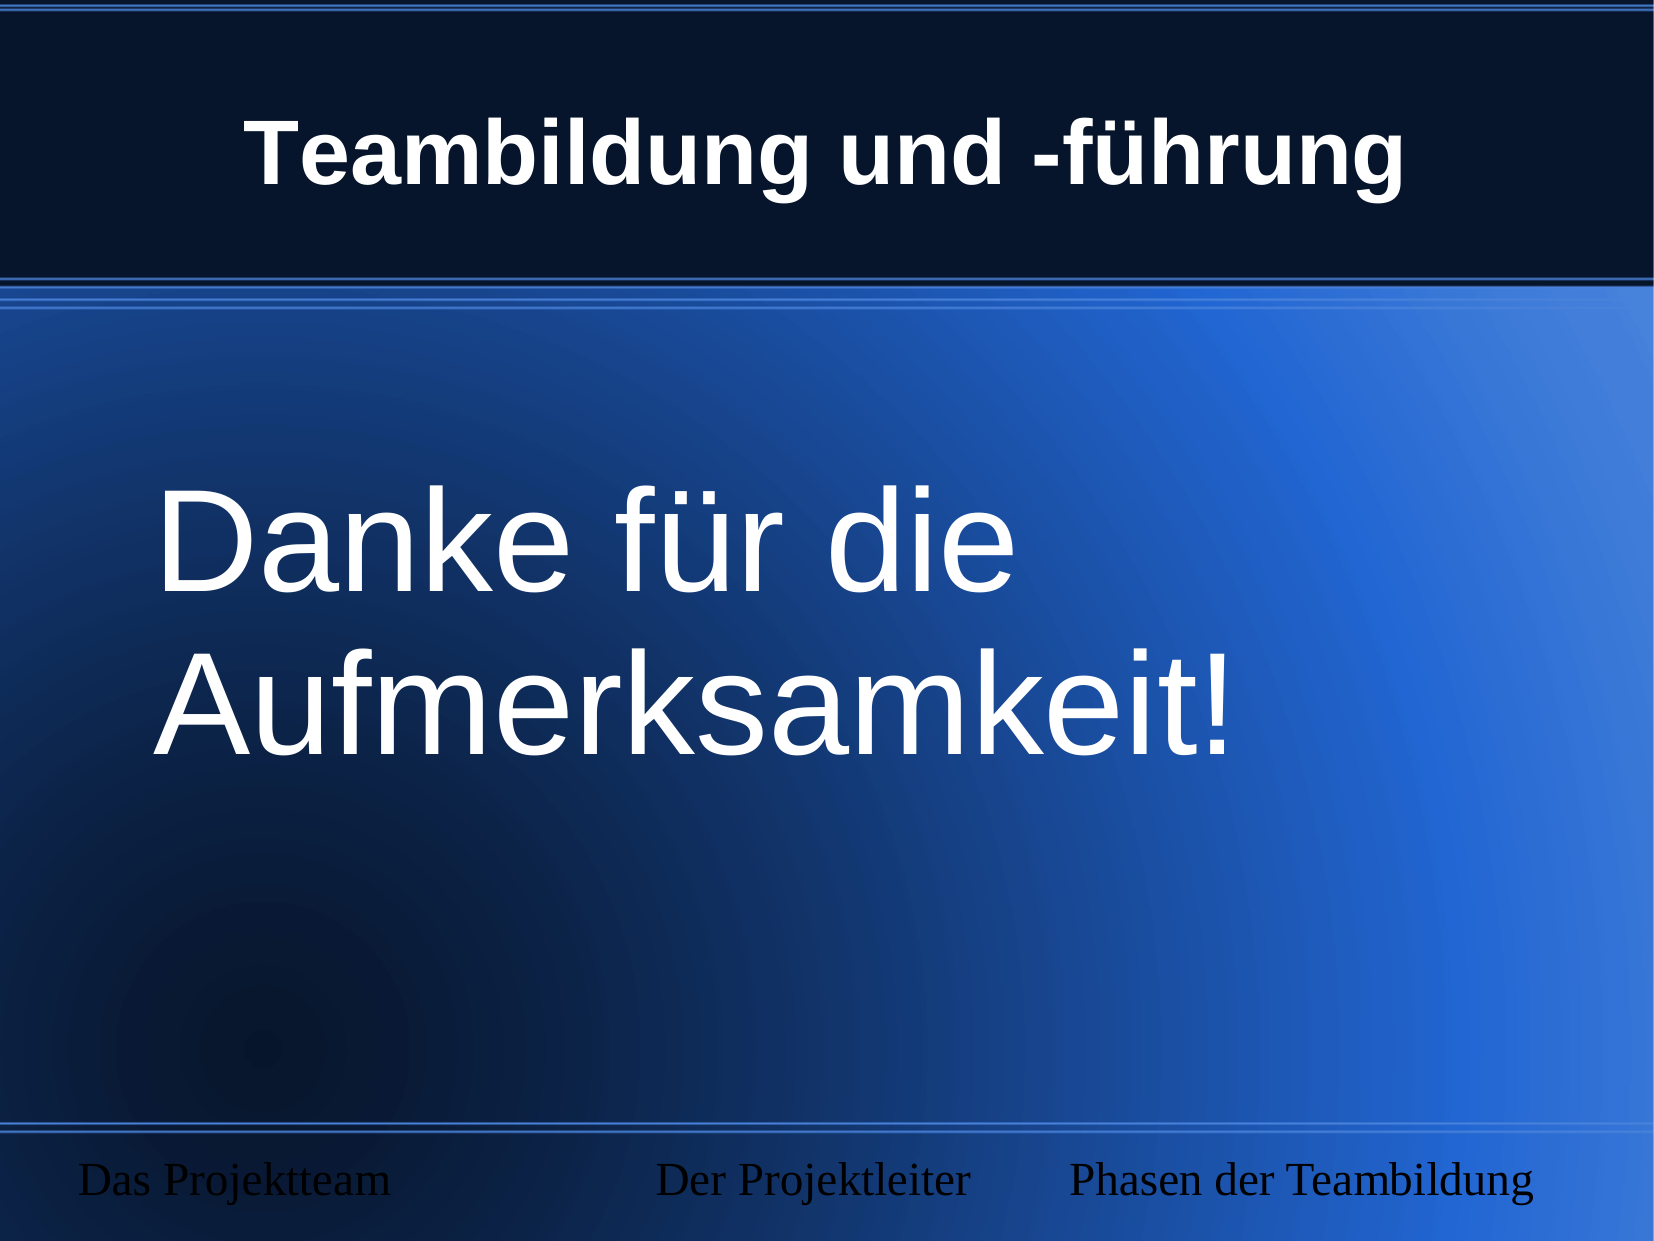

# Teambildung und -führung
Danke für die Aufmerksamkeit!